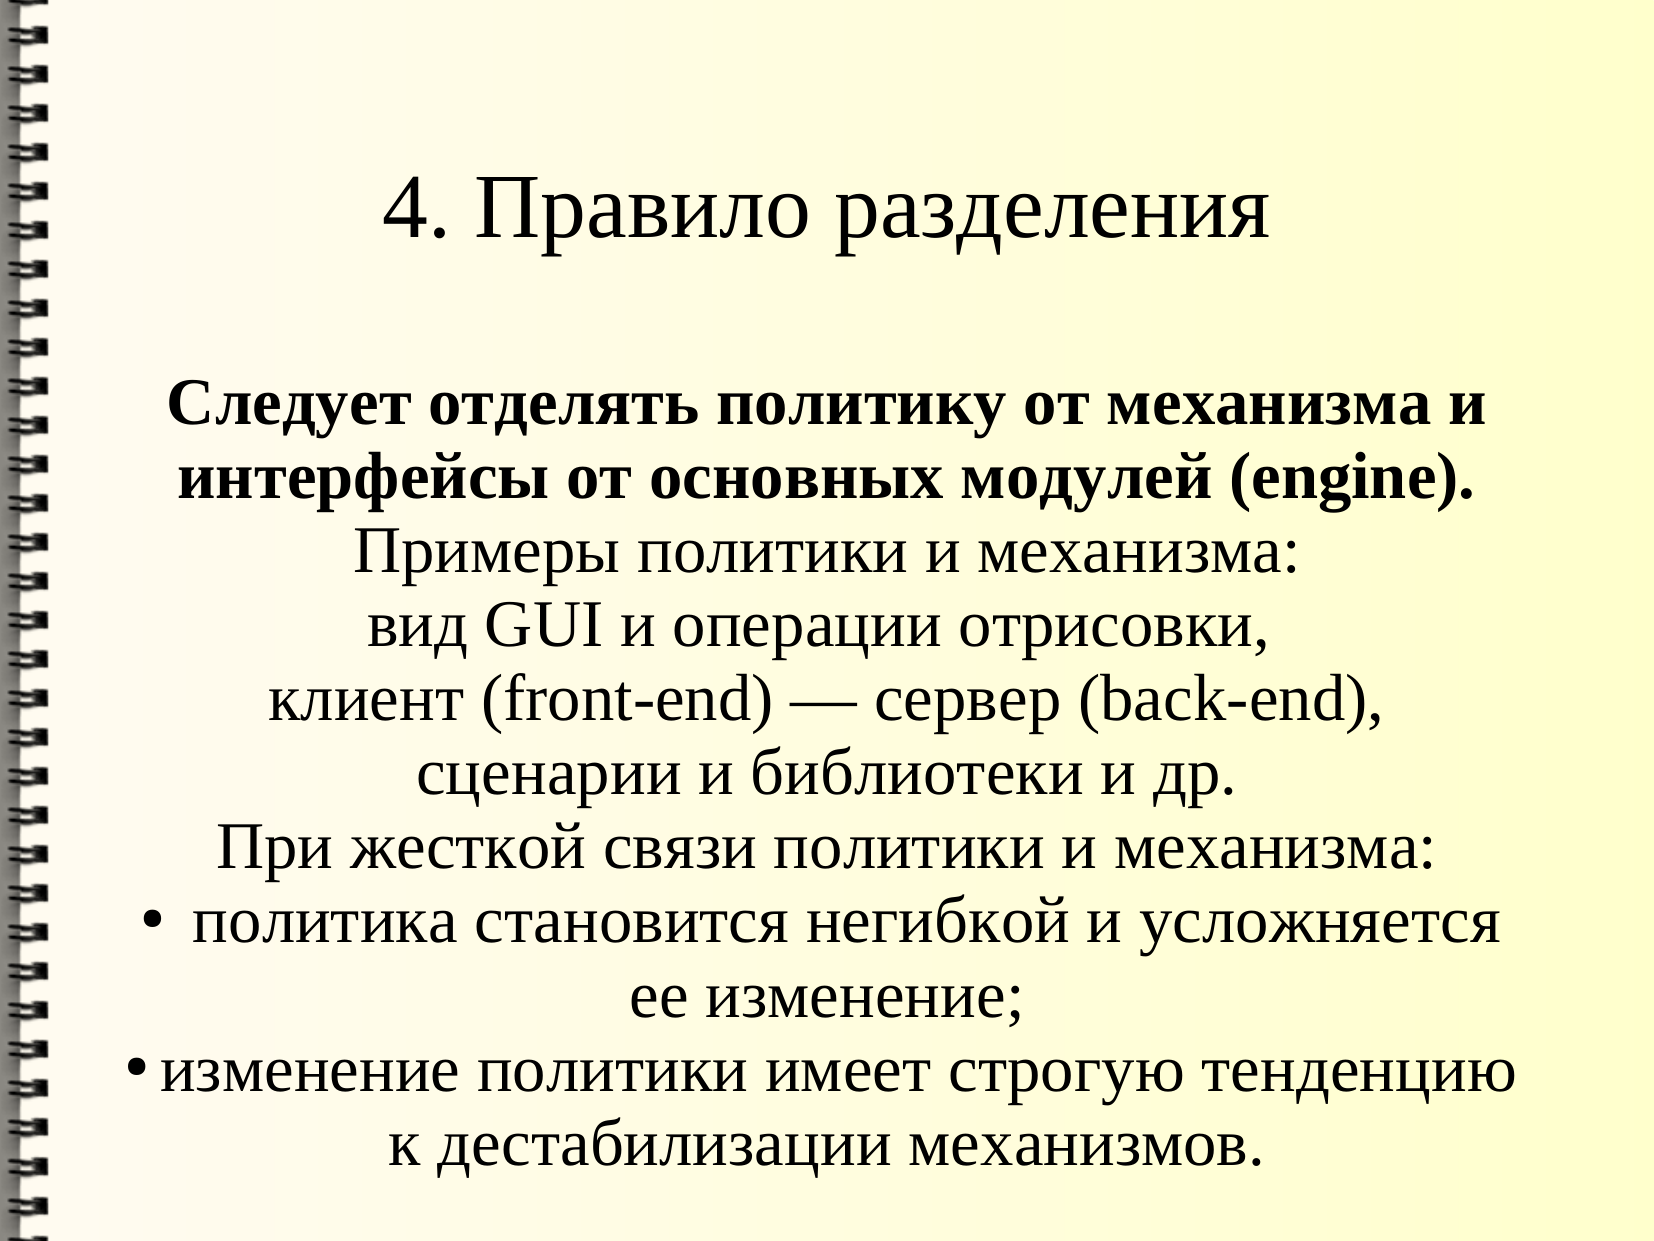

# 4. Правило разделения
Следует отделять политику от механизма и интерфейсы от основных модулей (engine).
Примеры политики и механизма:
вид GUI и операции отрисовки,
клиент (front-end) — сервер (back-end),
сценарии и библиотеки и др.
При жесткой связи политики и механизма:
 политика становится негибкой и усложняется ее изменение;
изменение политики имеет строгую тенденцию к дестабилизации механизмов.